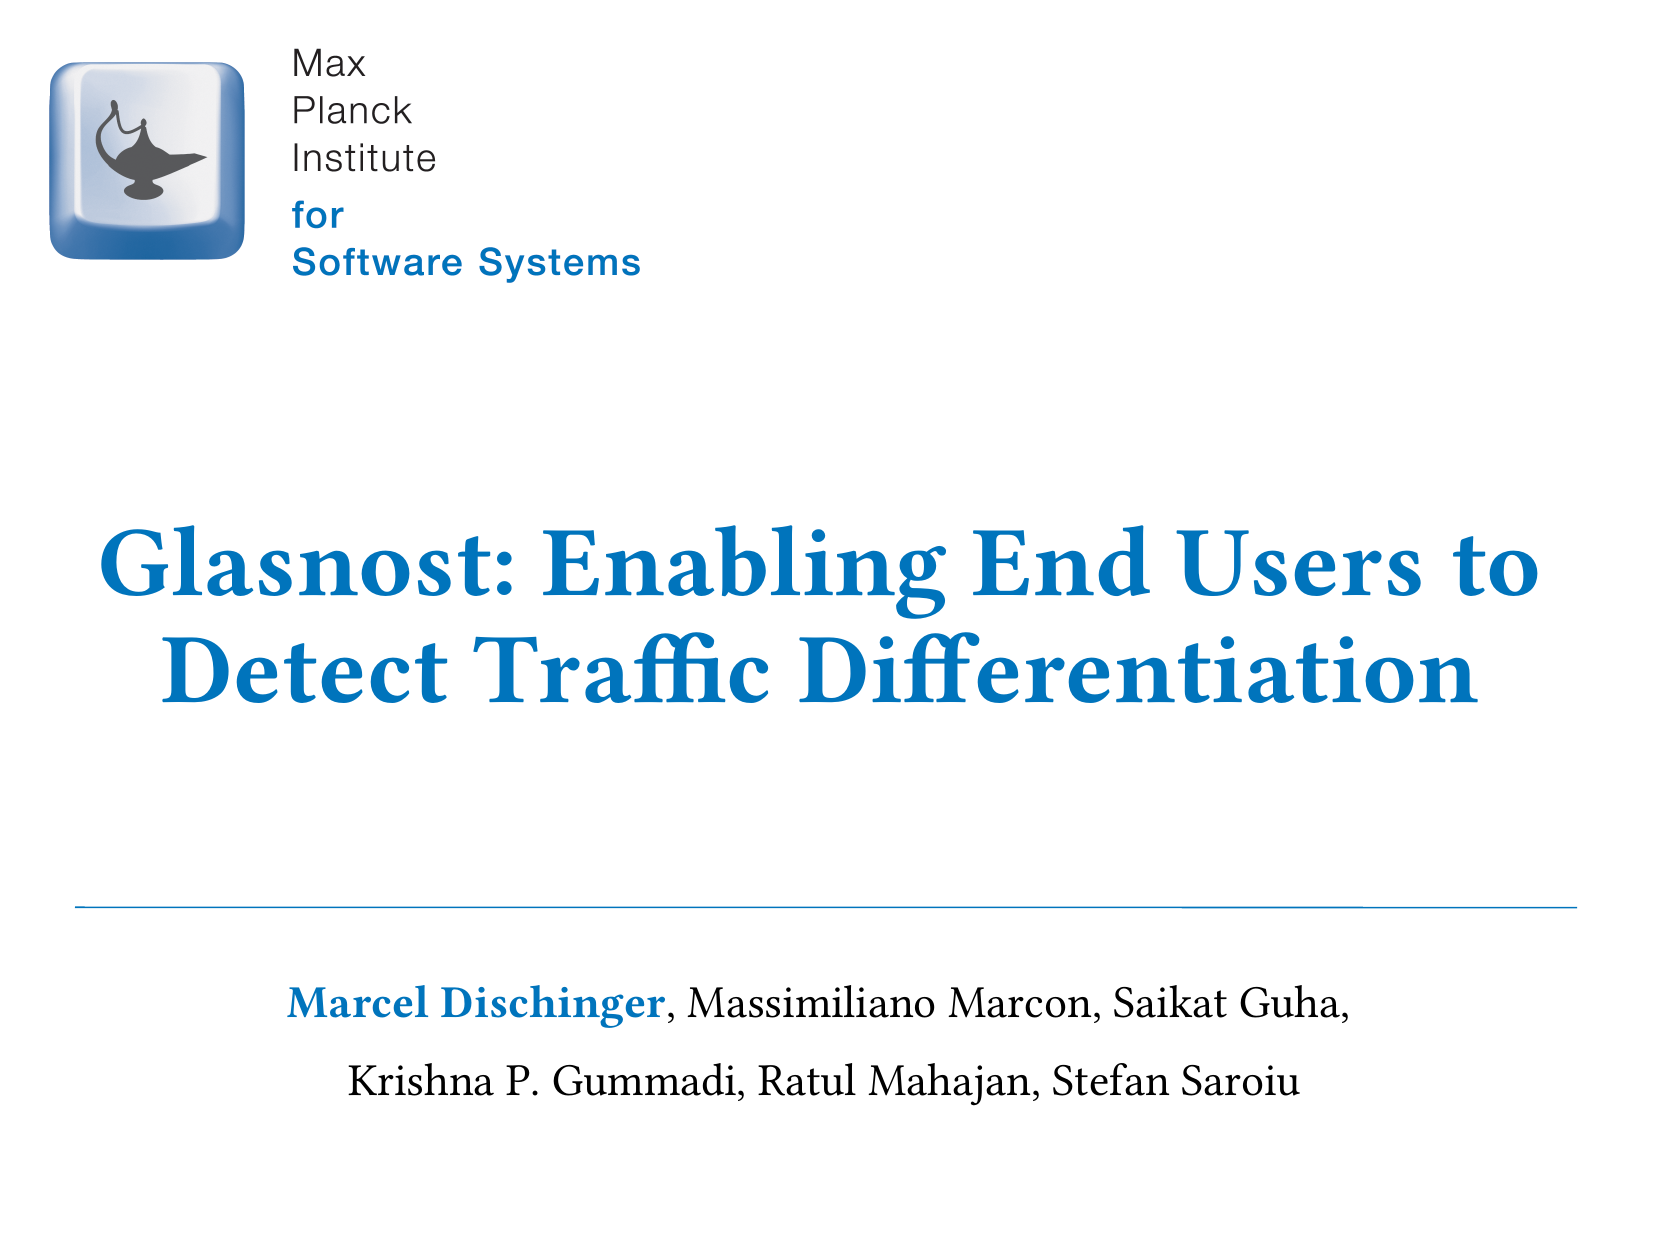

Glasnost: Enabling End Users to Detect Traffic Differentiation
Marcel Dischinger, Massimiliano Marcon, Saikat Guha,
Krishna P. Gummadi, Ratul Mahajan, Stefan Saroiu